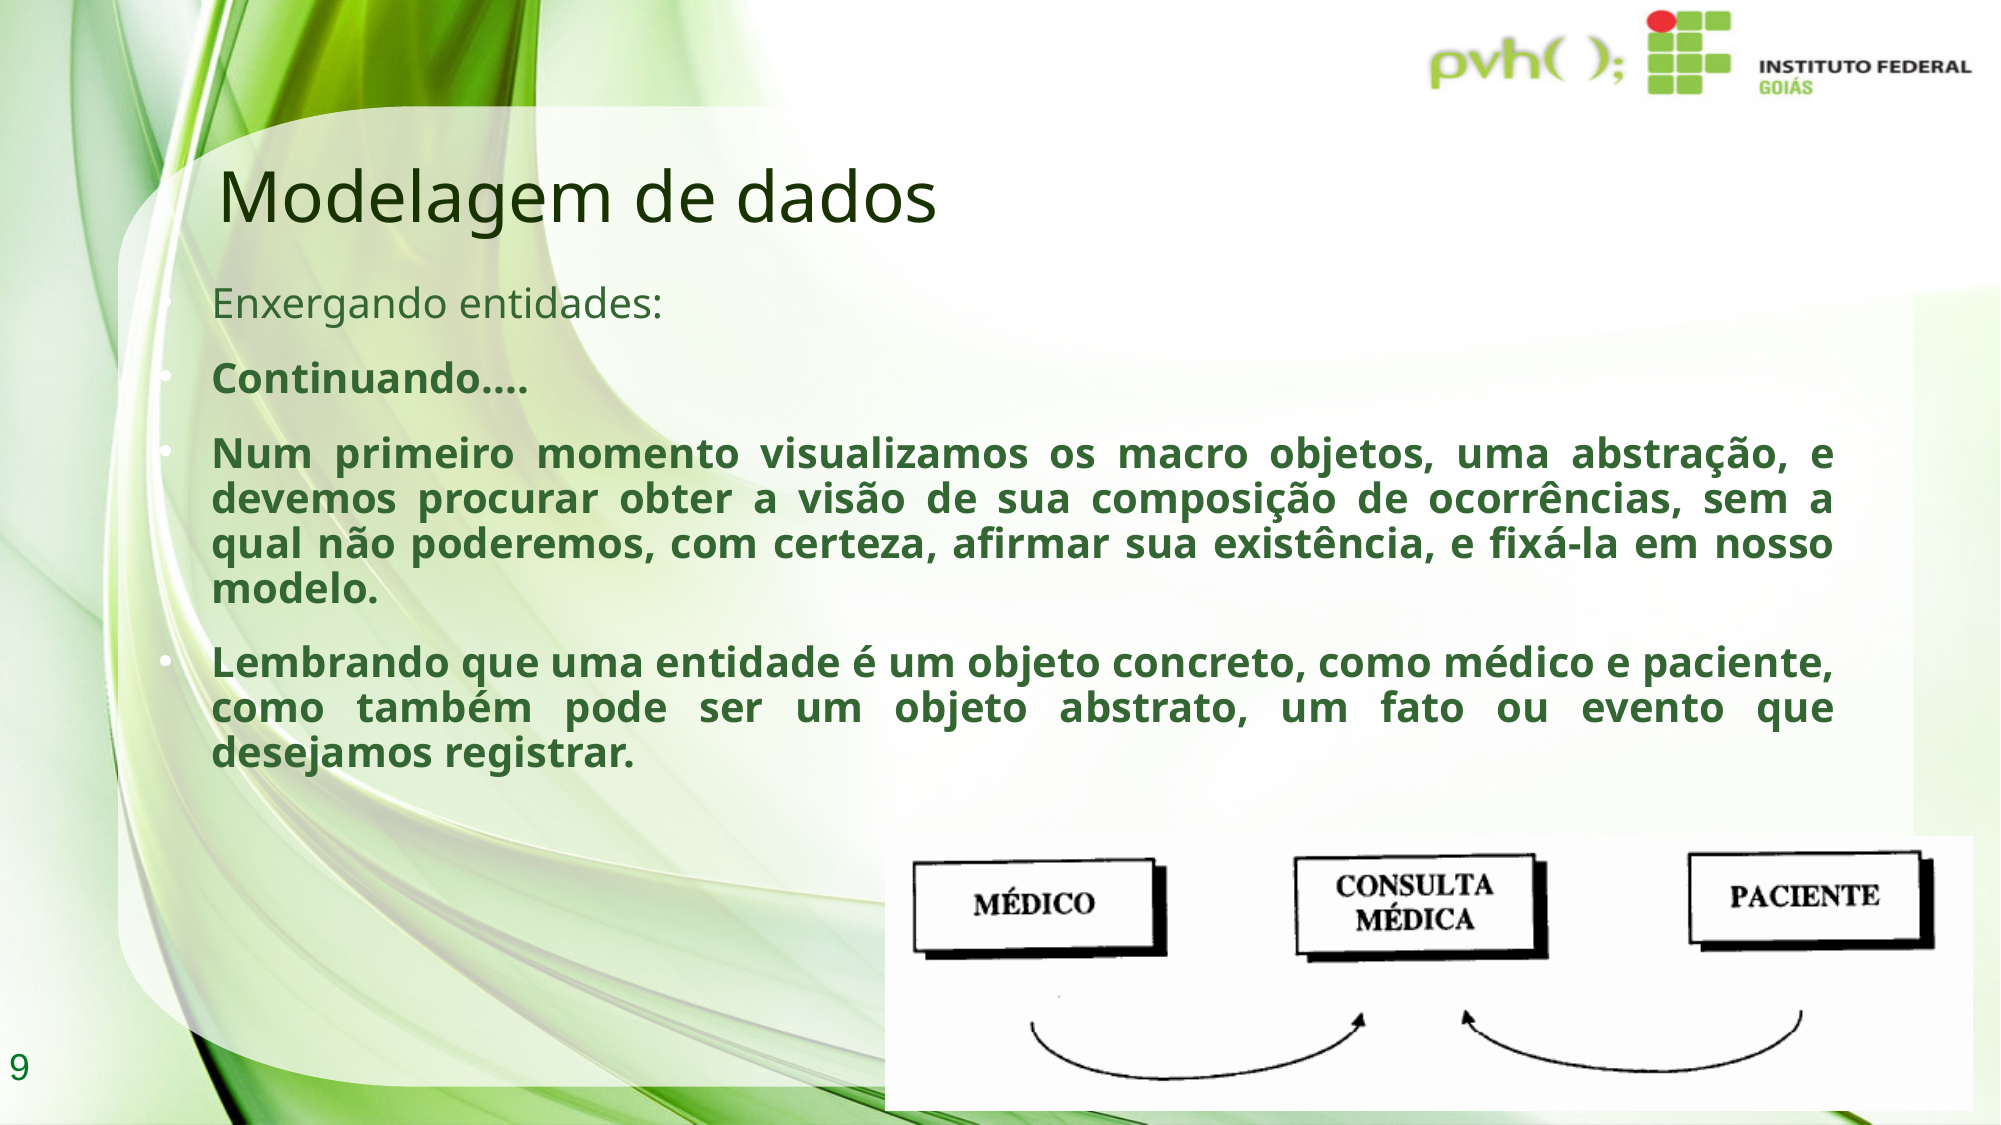

# Modelagem de dados
Enxergando entidades:
Continuando....
Num primeiro momento visualizamos os macro objetos, uma abstração, e devemos procurar obter a visão de sua composição de ocorrências, sem a qual não poderemos, com certeza, afirmar sua existência, e fixá-la em nosso modelo.
Lembrando que uma entidade é um objeto concreto, como médico e paciente, como também pode ser um objeto abstrato, um fato ou evento que desejamos registrar.
9